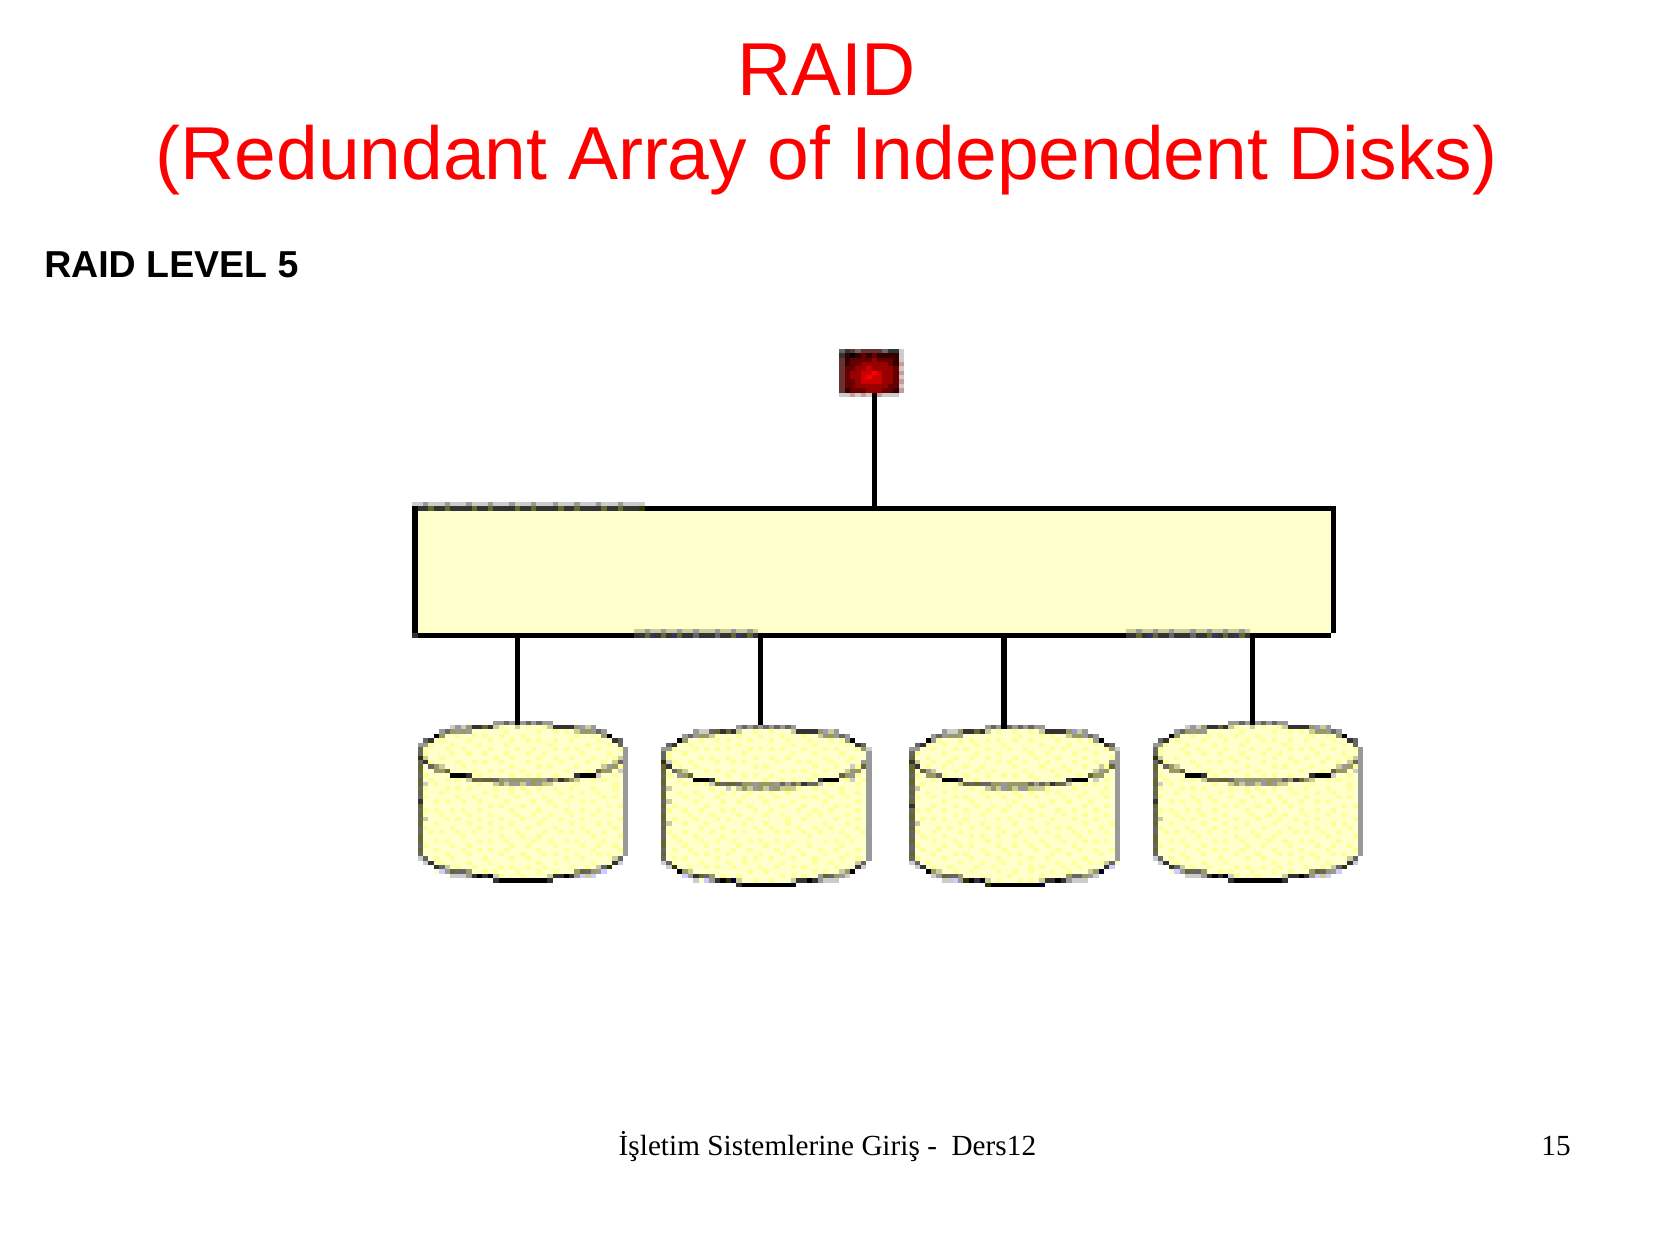

# RAID (Redundant Array of Independent Disks)
RAID LEVEL 5
İşletim Sistemlerine Giriş - Ders12
15